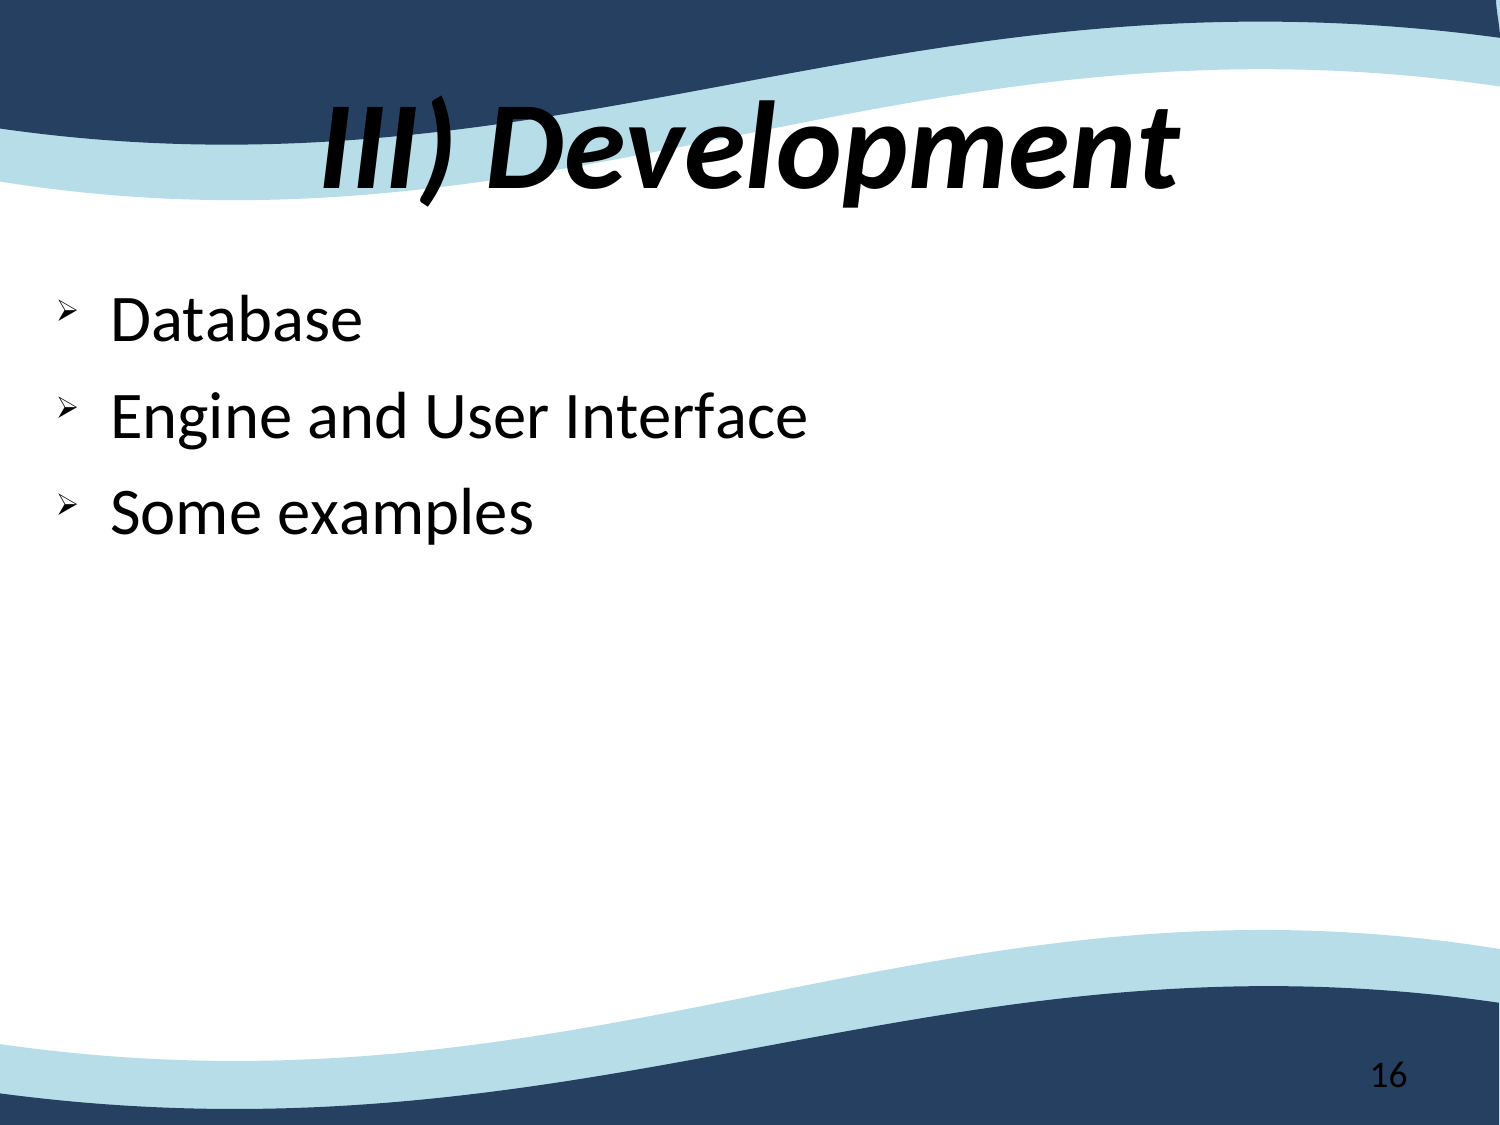

# III) Development
Database
Engine and User Interface
Some examples
16